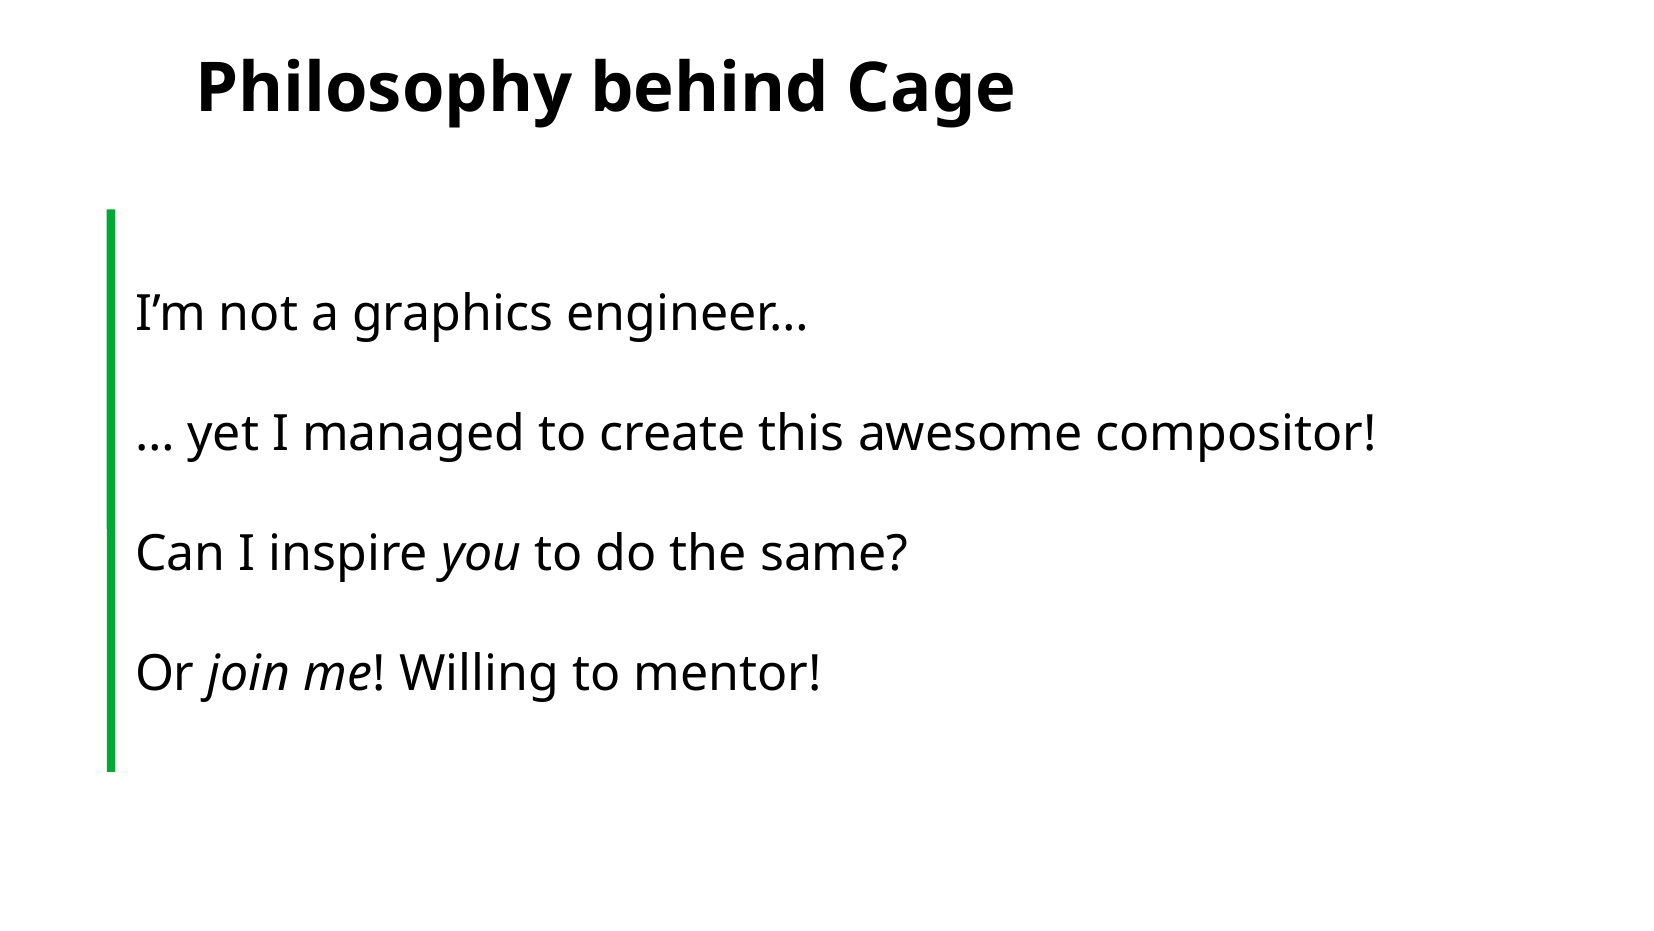

Philosophy behind Cage
I’m not a graphics engineer…
… yet I managed to create this awesome compositor!
Can I inspire you to do the same?
Or join me! Willing to mentor!